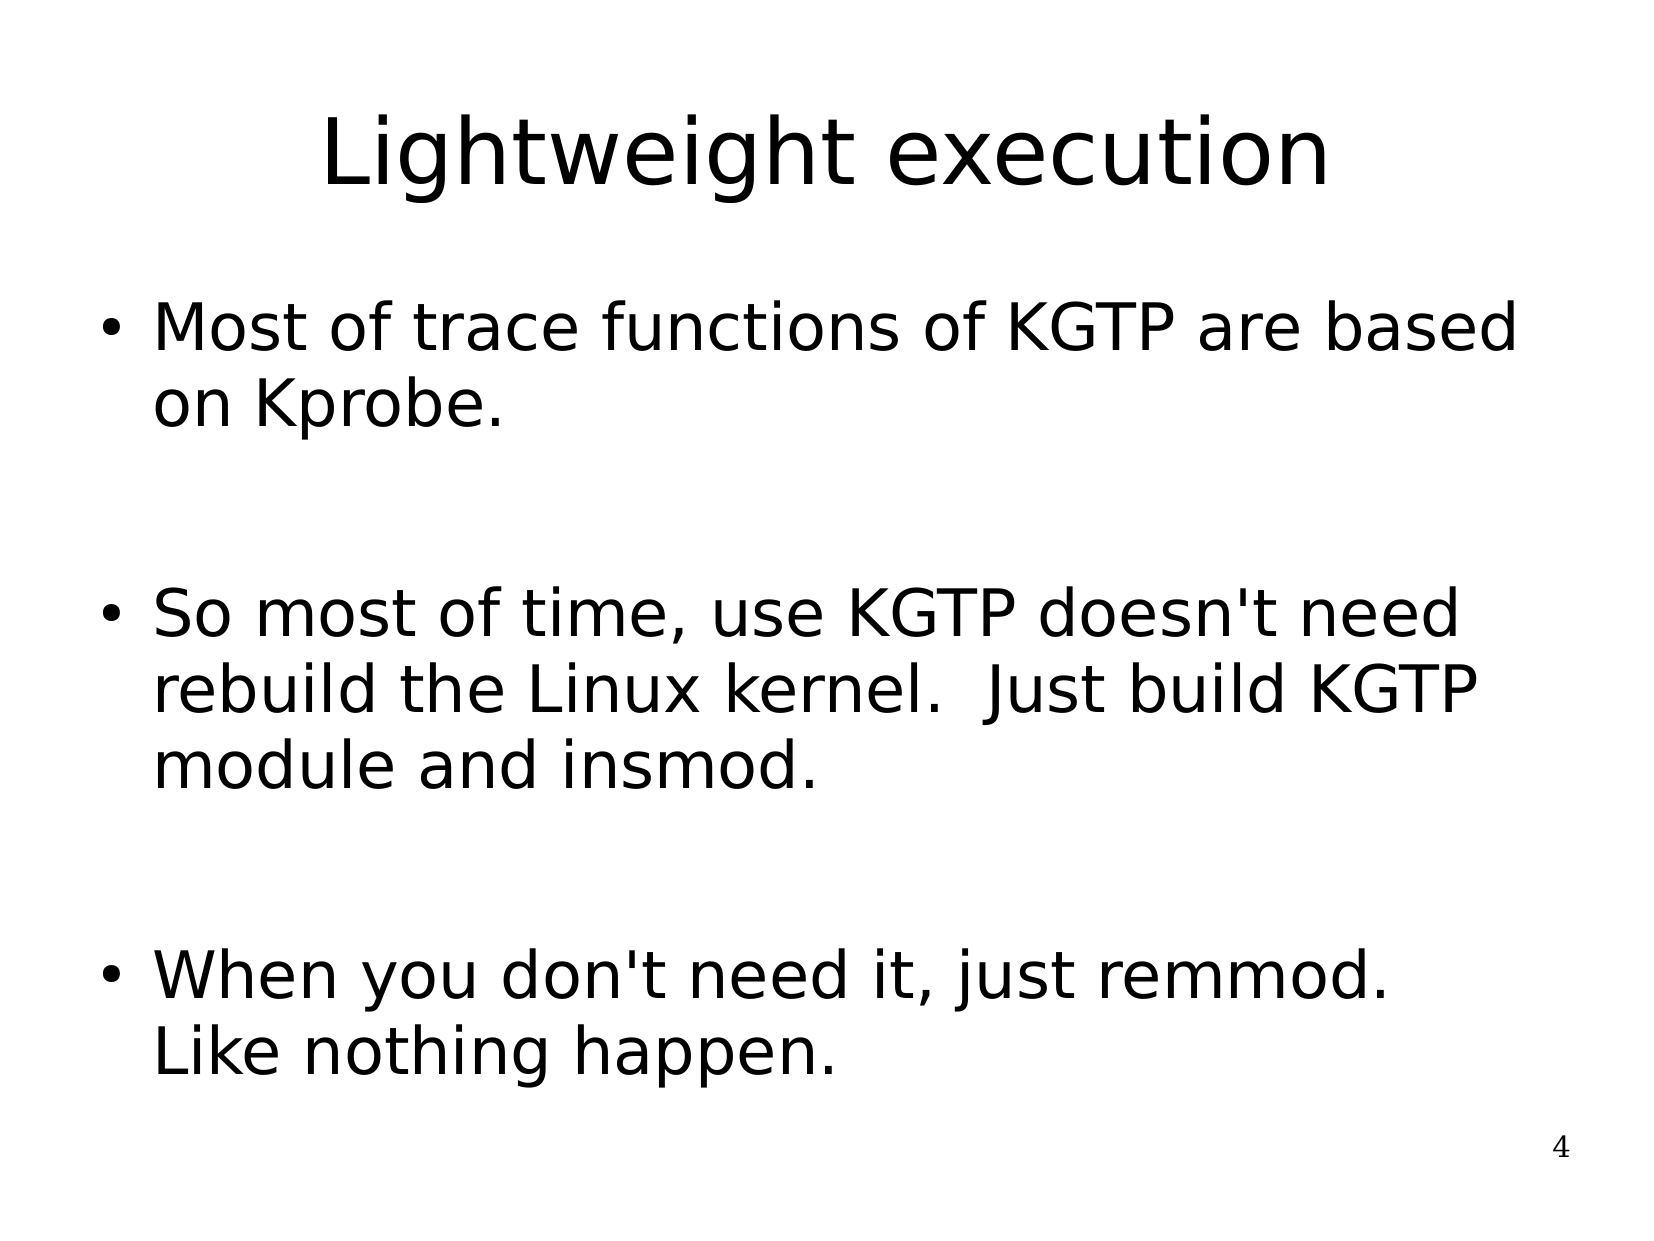

# Lightweight execution
Most of trace functions of KGTP are based on Kprobe.
So most of time, use KGTP doesn't need rebuild the Linux kernel. Just build KGTP module and insmod.
When you don't need it, just remmod. Like nothing happen.
4